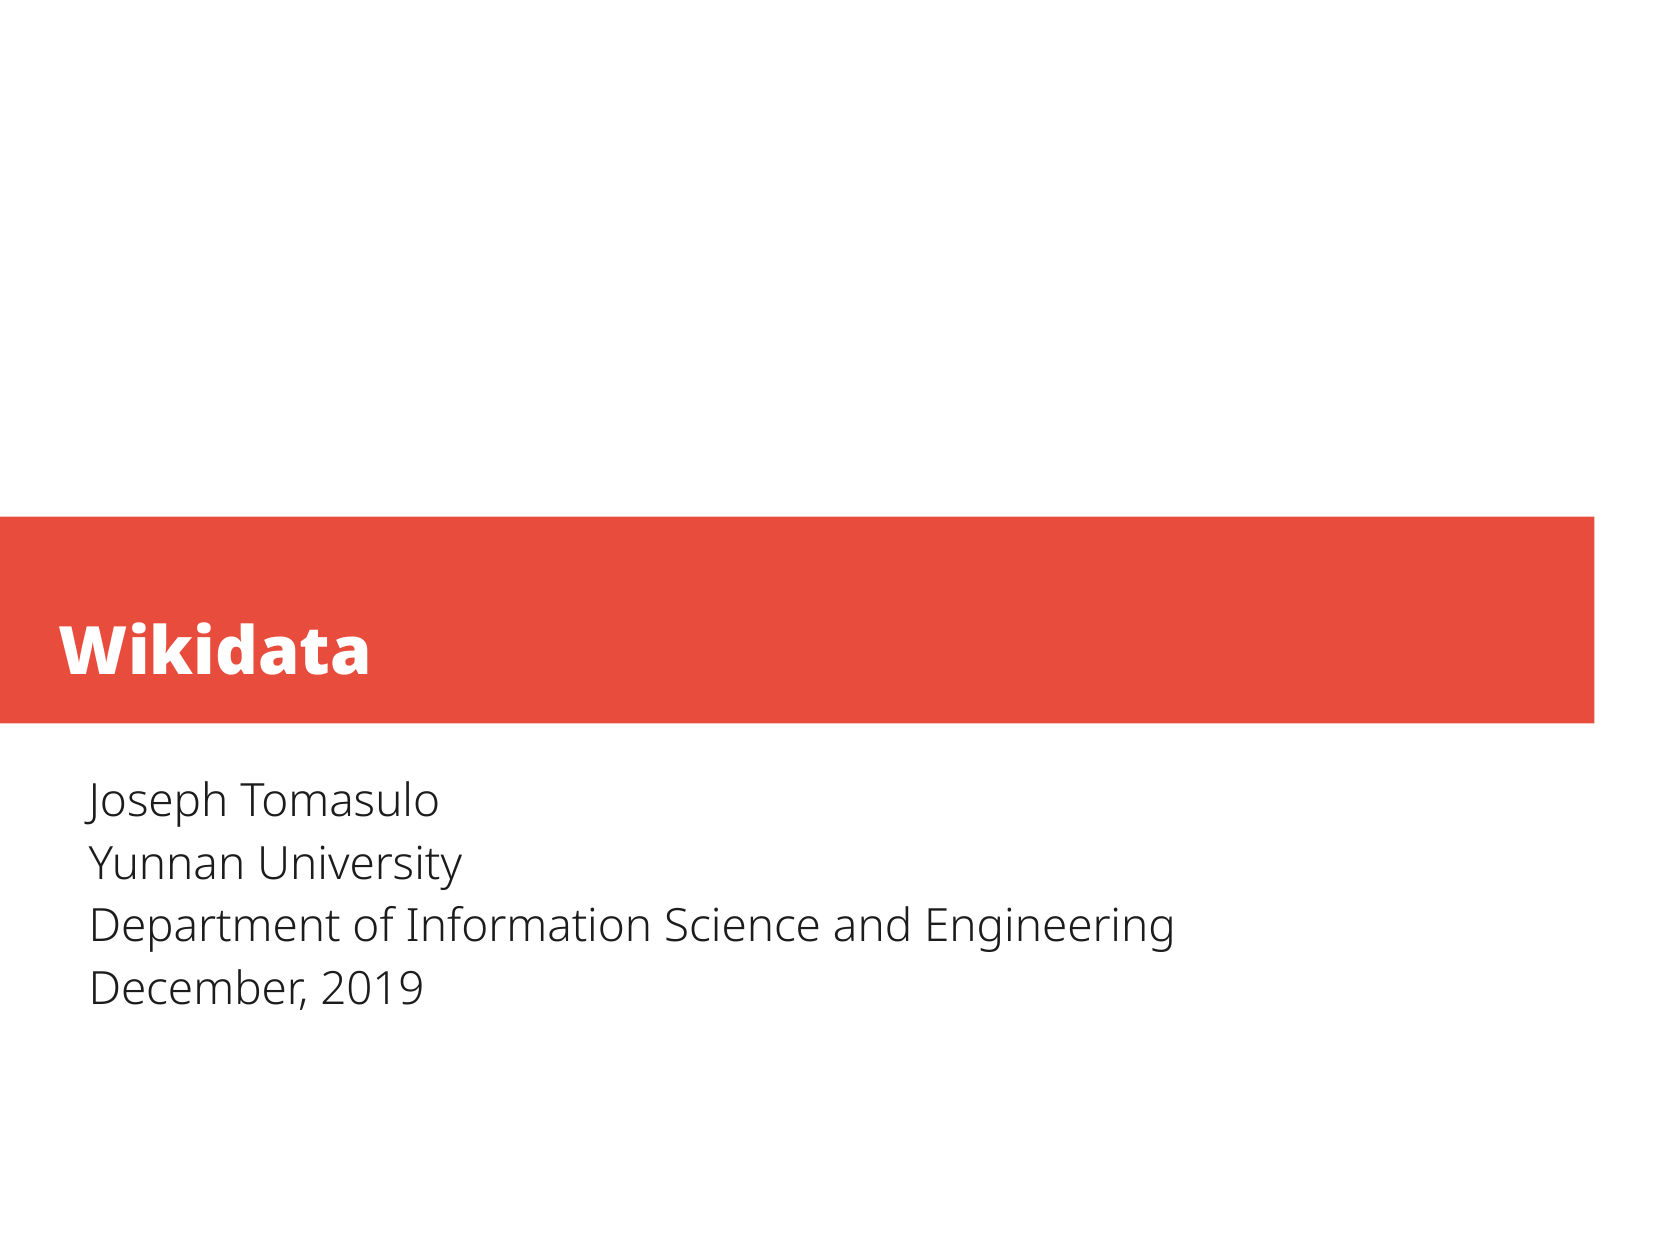

# Wikidata
Joseph Tomasulo
Yunnan University
Department of Information Science and Engineering
December, 2019